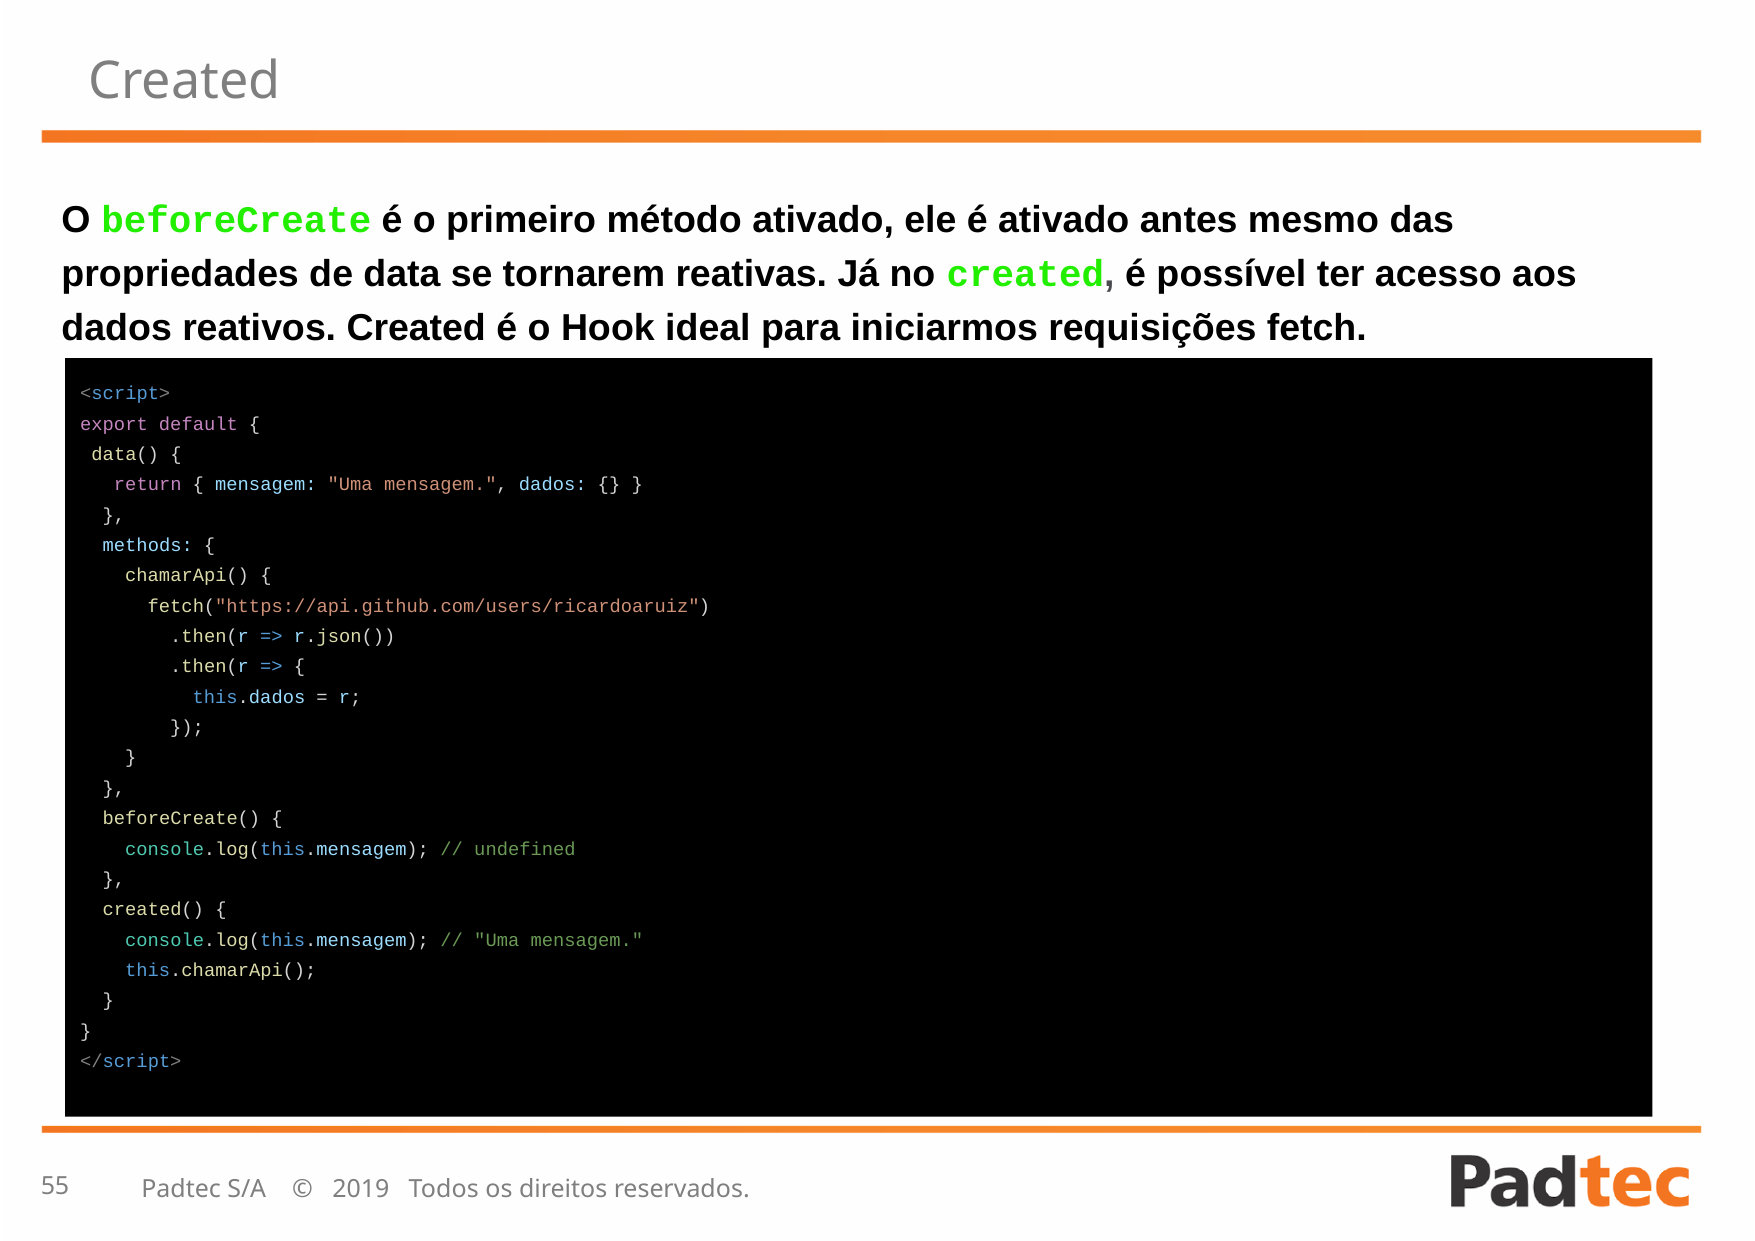

# Created
O beforeCreate é o primeiro método ativado, ele é ativado antes mesmo das propriedades de data se tornarem reativas. Já no created, é possível ter acesso aos dados reativos. Created é o Hook ideal para iniciarmos requisições fetch.
<script>
export default {
 data() {
 return { mensagem: "Uma mensagem.", dados: {} }
 },
 methods: {
 chamarApi() {
 fetch("https://api.github.com/users/ricardoaruiz")
 .then(r => r.json())
 .then(r => {
 this.dados = r;
 });
 }
 },
 beforeCreate() {
 console.log(this.mensagem); // undefined
 },
 created() {
 console.log(this.mensagem); // "Uma mensagem."
 this.chamarApi();
 }
}
</script>